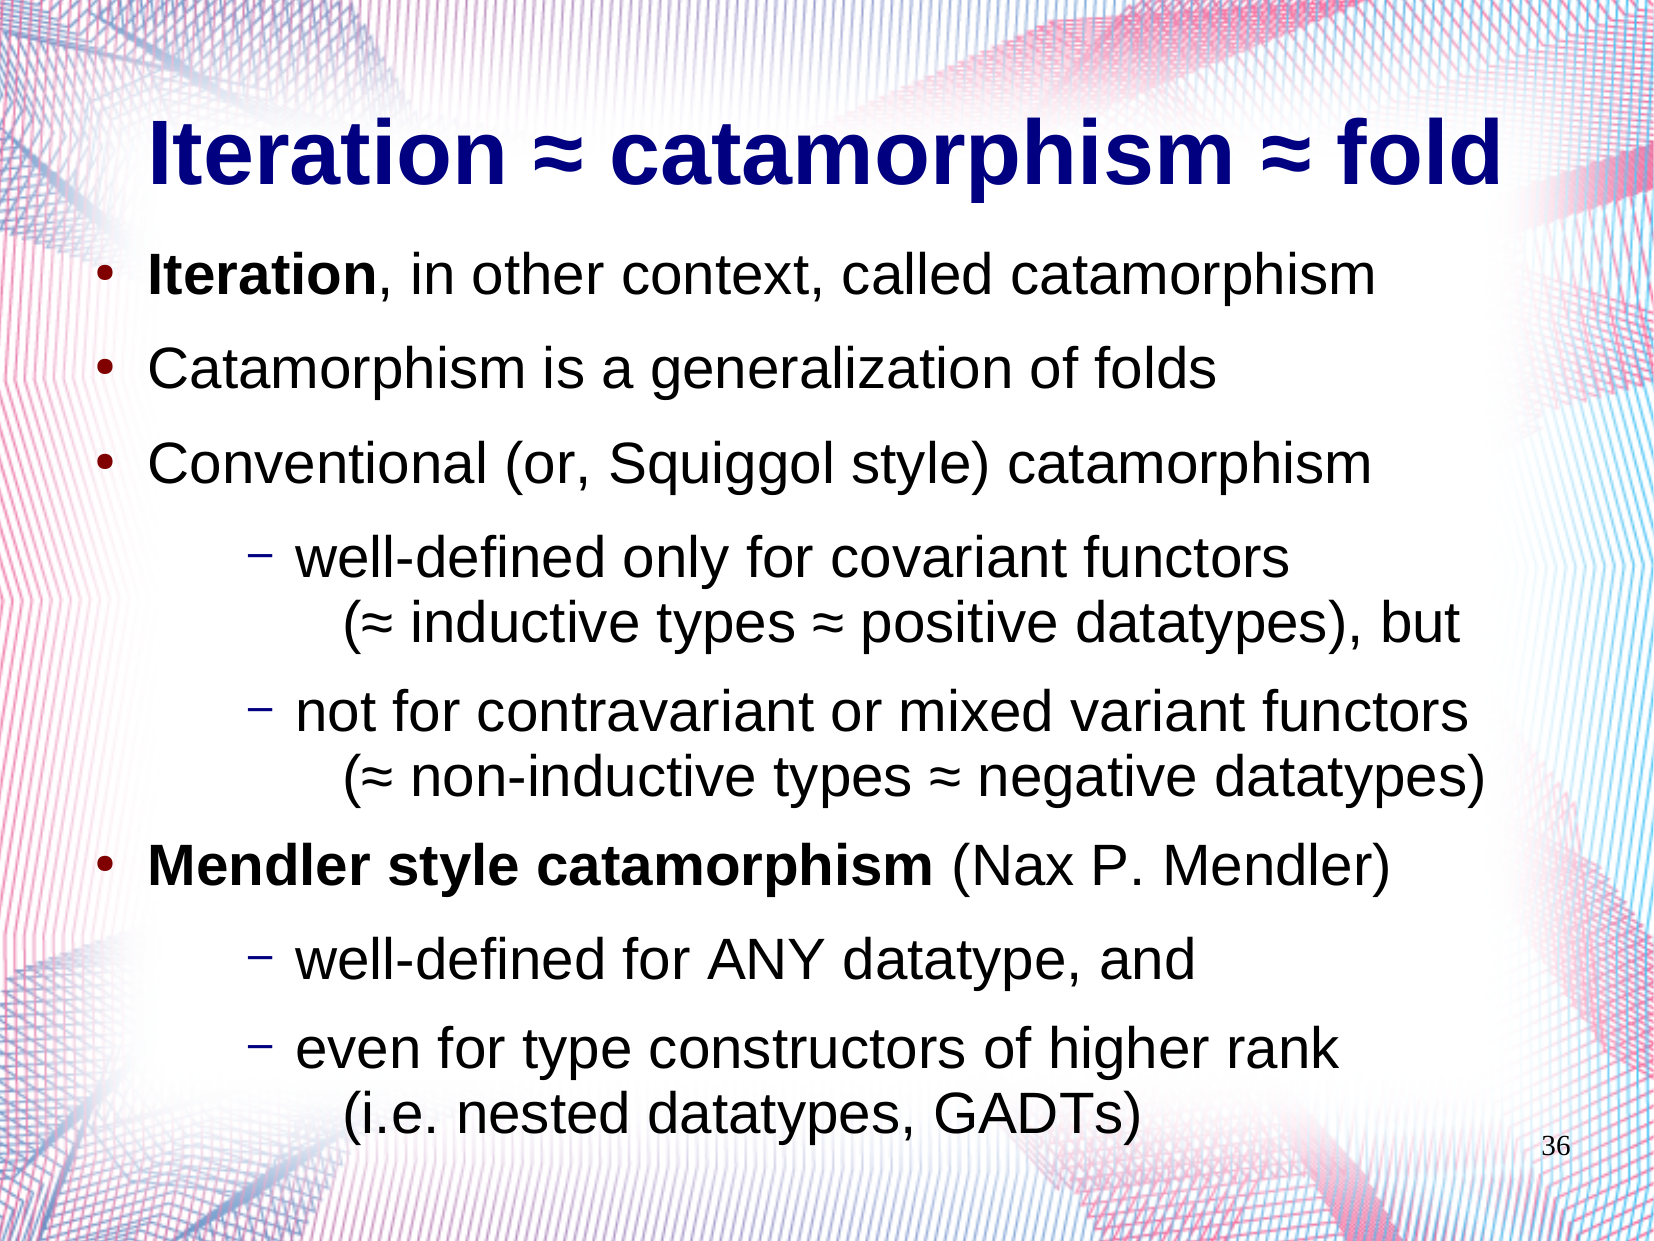

# Iteration ≈ catamorphism ≈ fold
Iteration, in other context, called catamorphism
Catamorphism is a generalization of folds
Conventional (or, Squiggol style) catamorphism
well-defined only for covariant functors
(≈ inductive types ≈ positive datatypes), but
not for contravariant or mixed variant functors
(≈ non-inductive types ≈ negative datatypes)
Mendler style catamorphism (Nax P. Mendler)
well-defined for ANY datatype, and
even for type constructors of higher rank
(i.e. nested datatypes, GADTs)
36